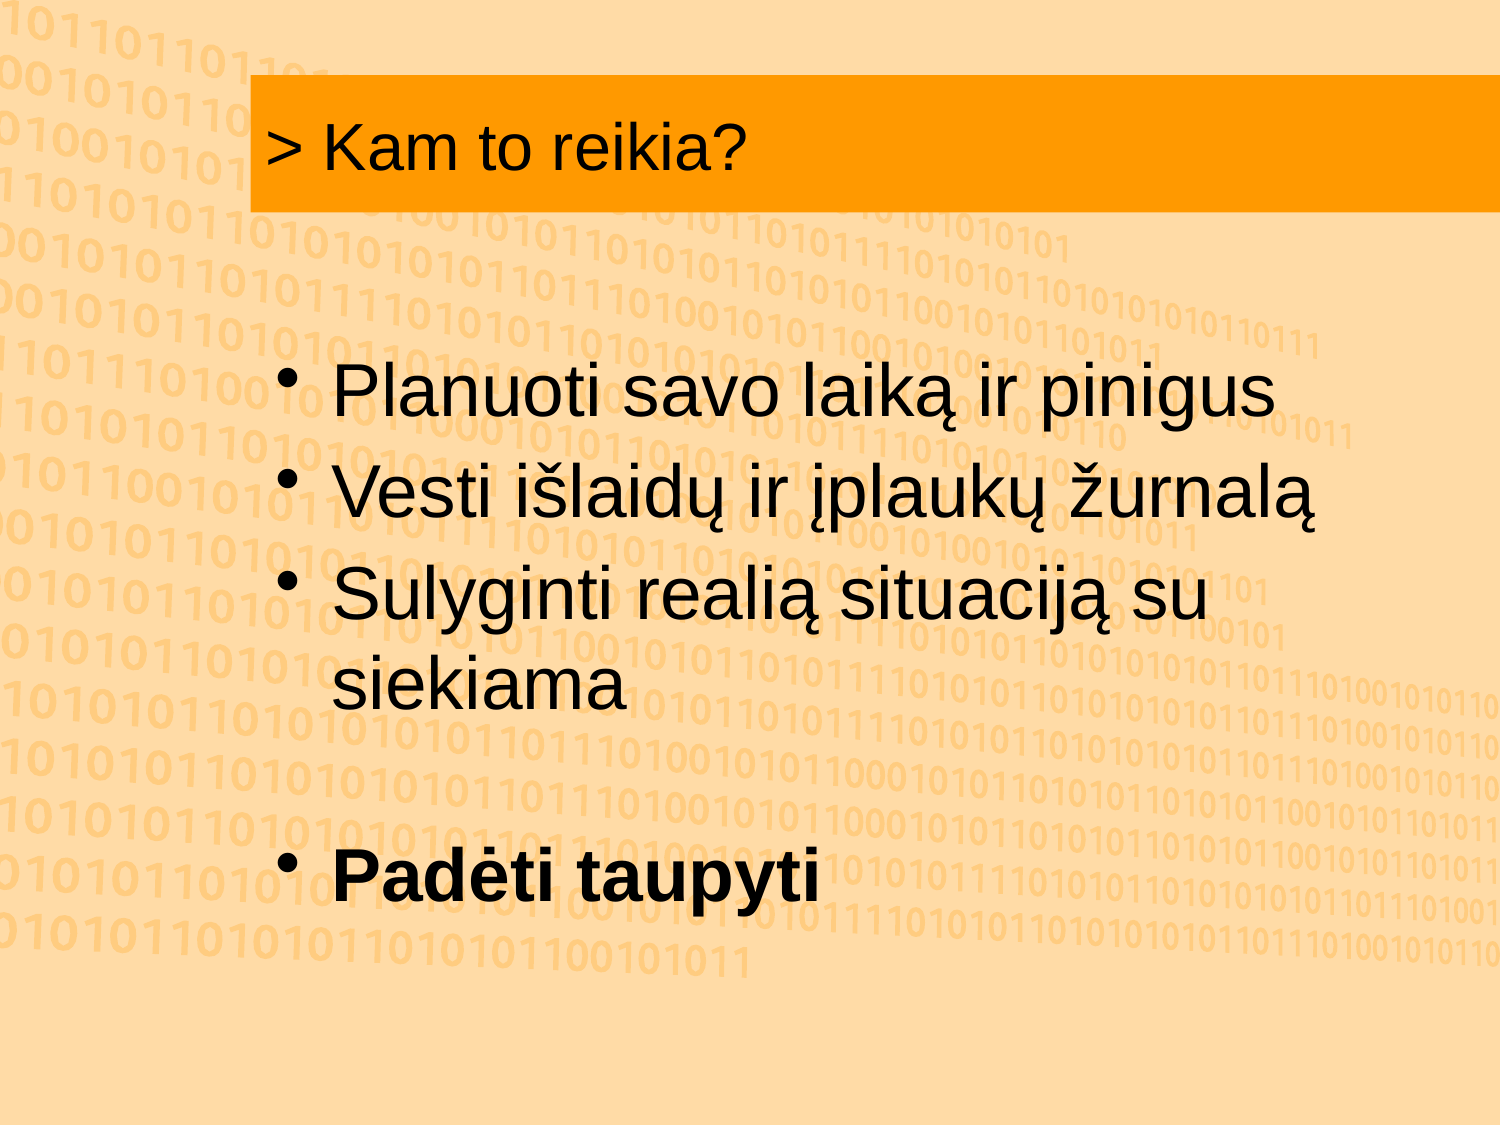

# > Kam to reikia?
Planuoti savo laiką ir pinigus
Vesti išlaidų ir įplaukų žurnalą
Sulyginti realią situaciją su siekiama
Padėti taupyti